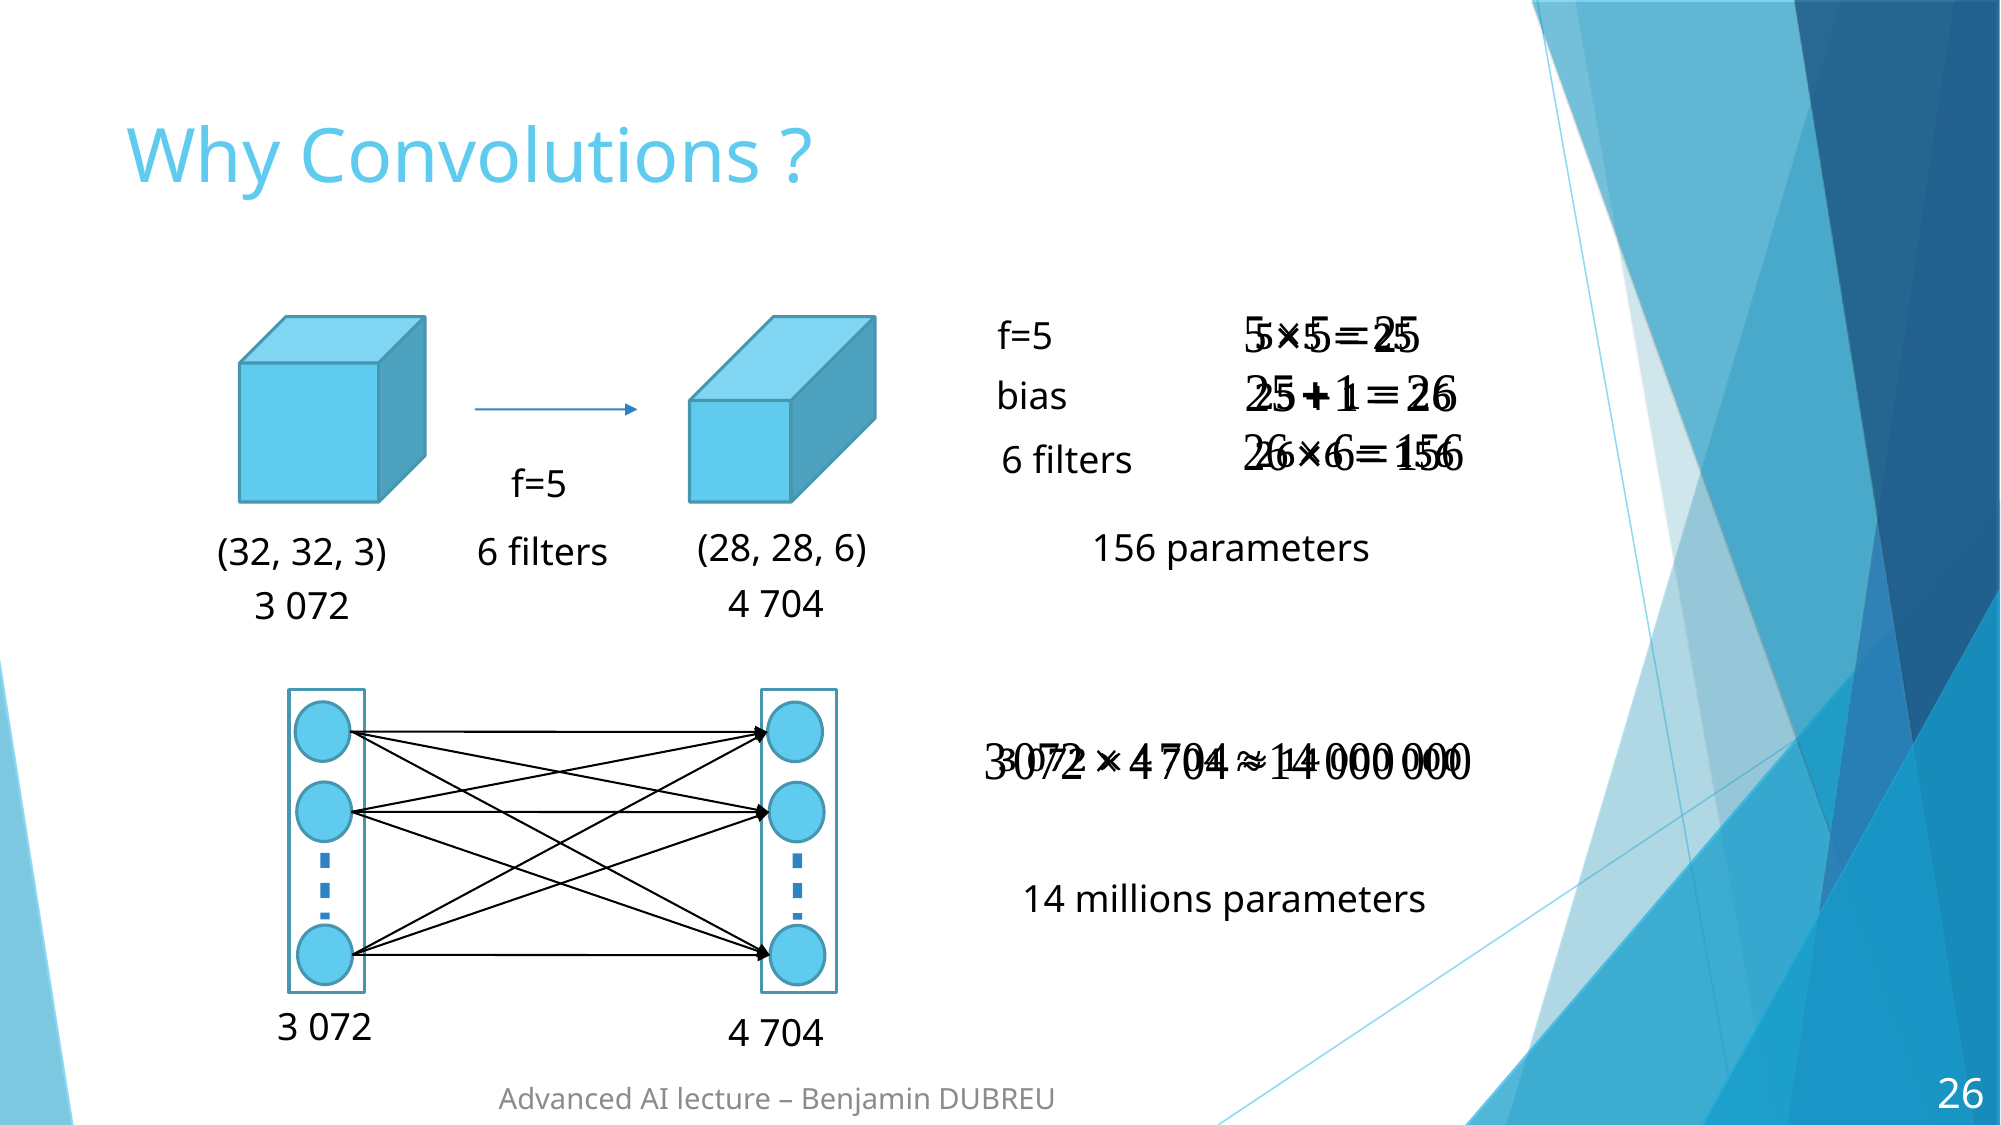

# Why Convolutions ?
f=5
bias
6 filters
f=5
(28, 28, 6)
156 parameters
(32, 32, 3)
6 filters
4 704
3 072
14 millions parameters
3 072
4 704
Advanced AI lecture – Benjamin DUBREU